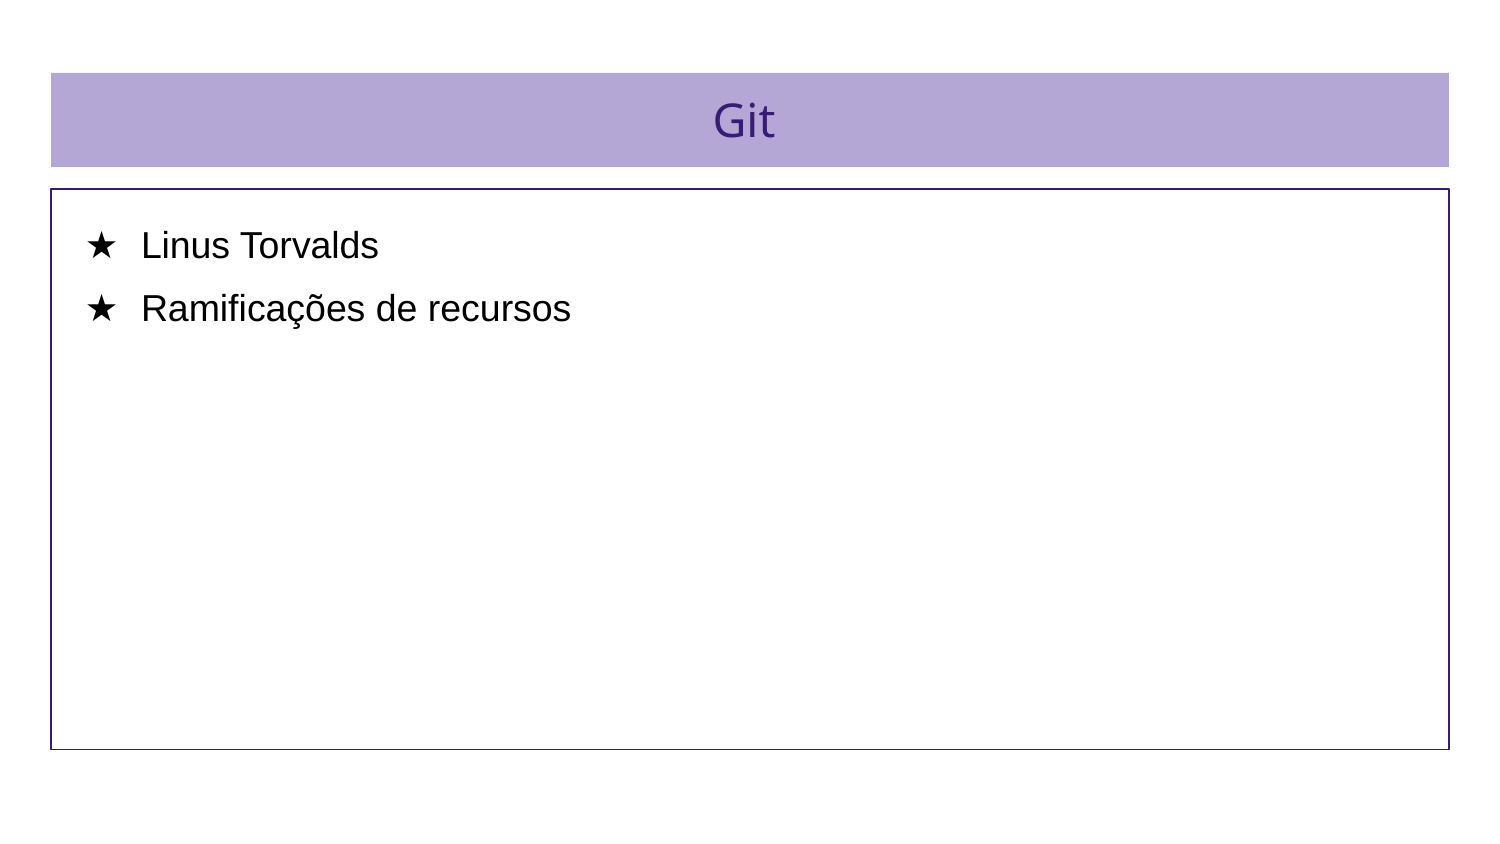

# Git
Linus Torvalds
Ramificações de recursos